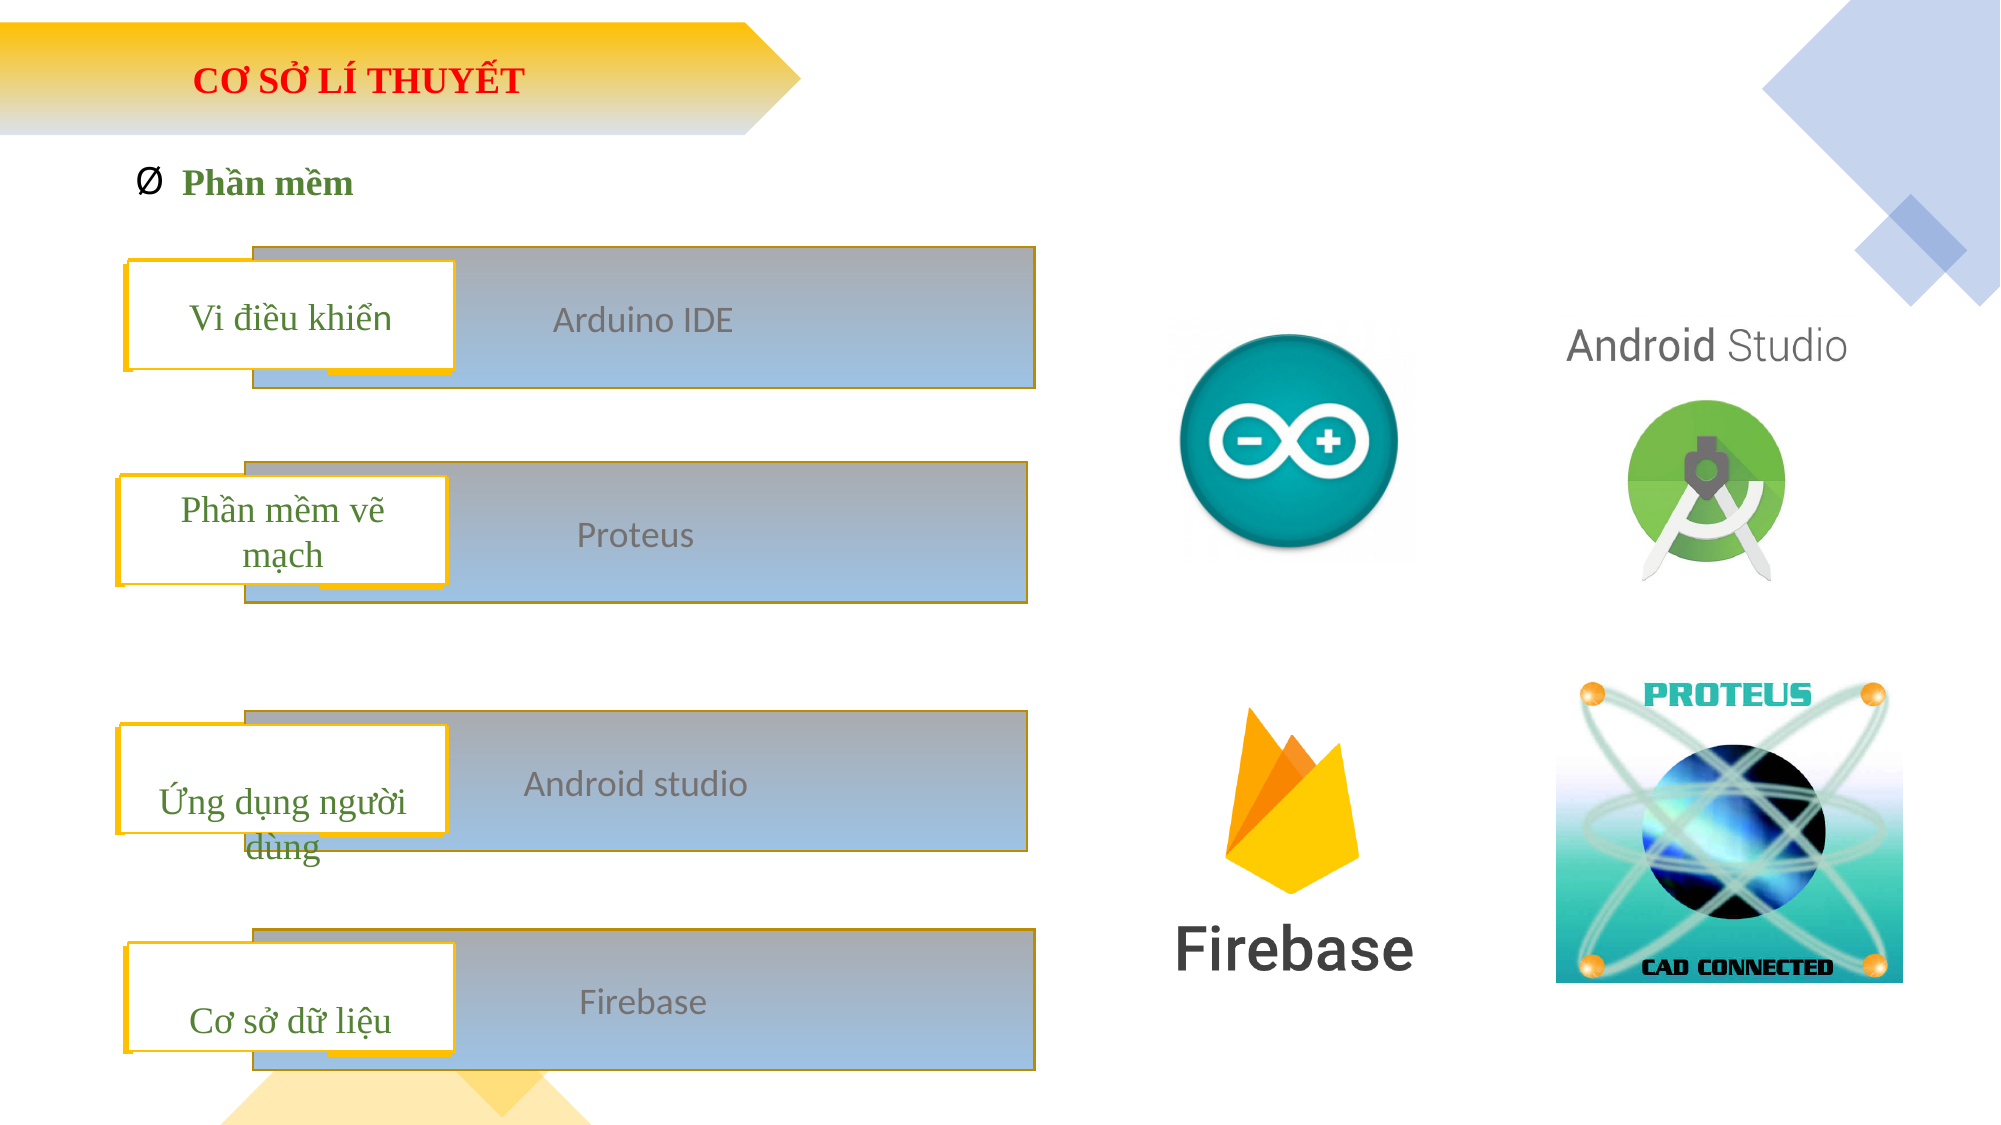

CƠ SỞ LÍ THUYẾT
Phần mềm
Arduino IDE
Vi điều khiển
Proteus
Phần mềm vẽ mạch
NỘI DUNG THỰC HIỆN
Android studio
Ứng dụng người dùng
Firebase
Cơ sở dữ liệu